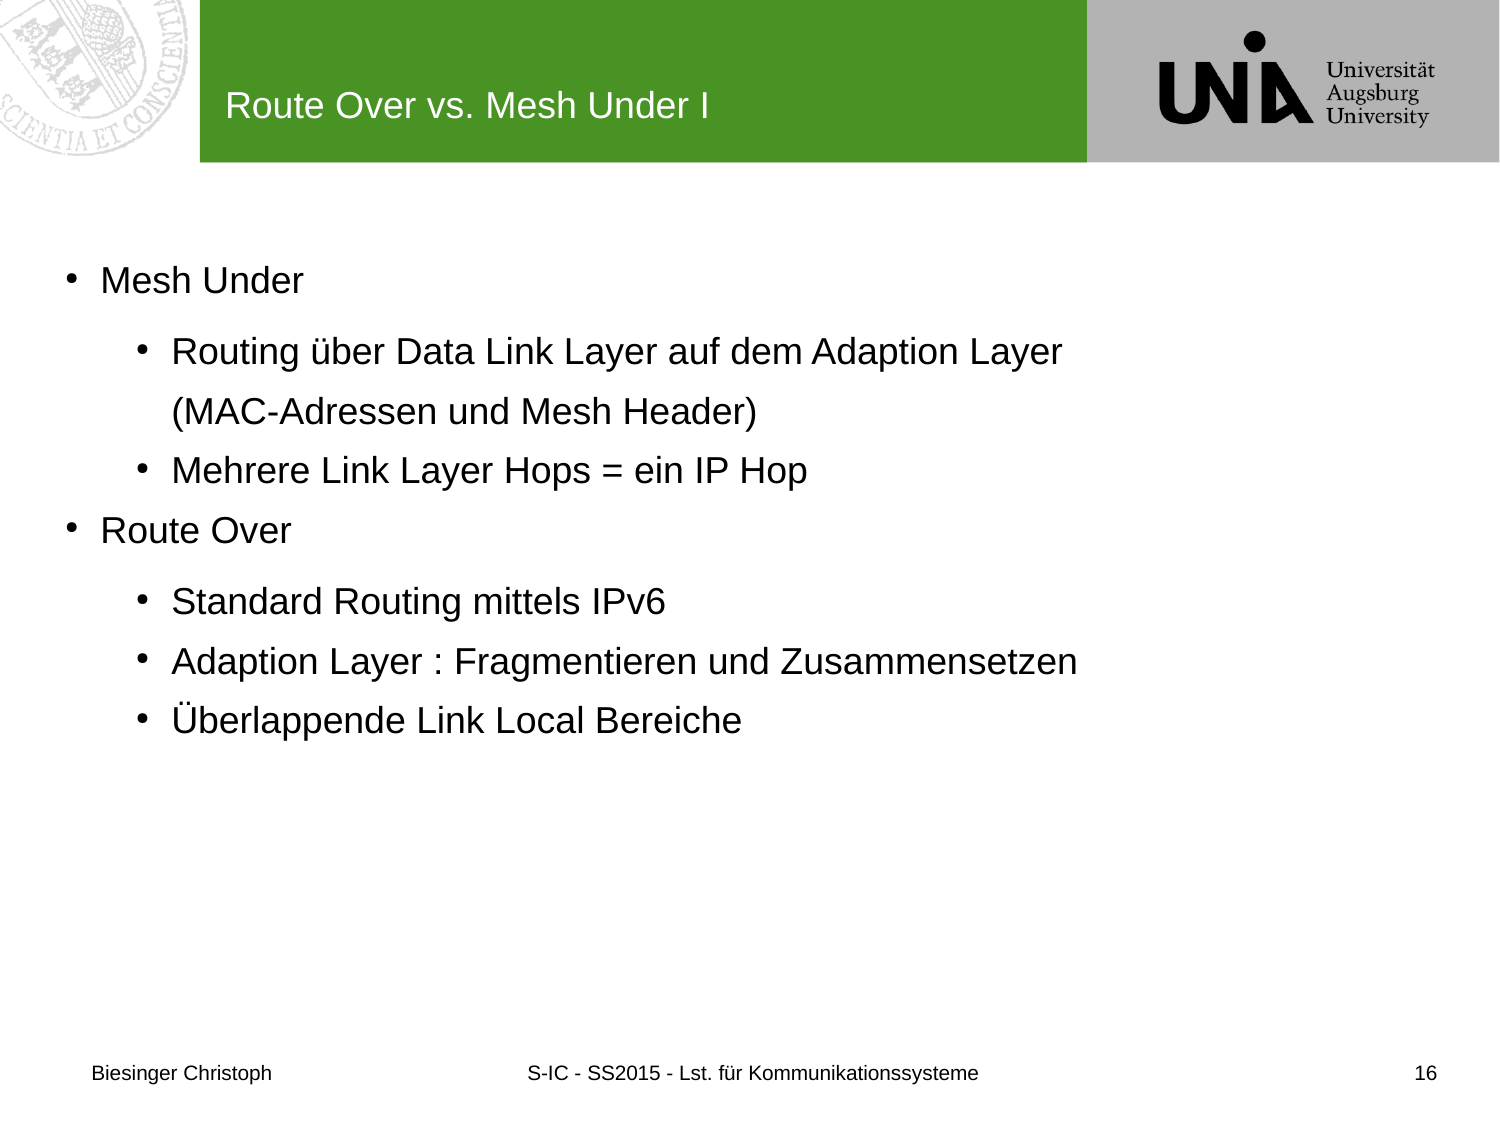

# Route Over vs. Mesh Under I
Mesh Under
Routing über Data Link Layer auf dem Adaption Layer
(MAC-Adressen und Mesh Header)
Mehrere Link Layer Hops = ein IP Hop
Route Over
Standard Routing mittels IPv6
Adaption Layer : Fragmentieren und Zusammensetzen
Überlappende Link Local Bereiche
Biesinger Christoph
S-IC - SS2015 - Lst. für Kommunikationssysteme